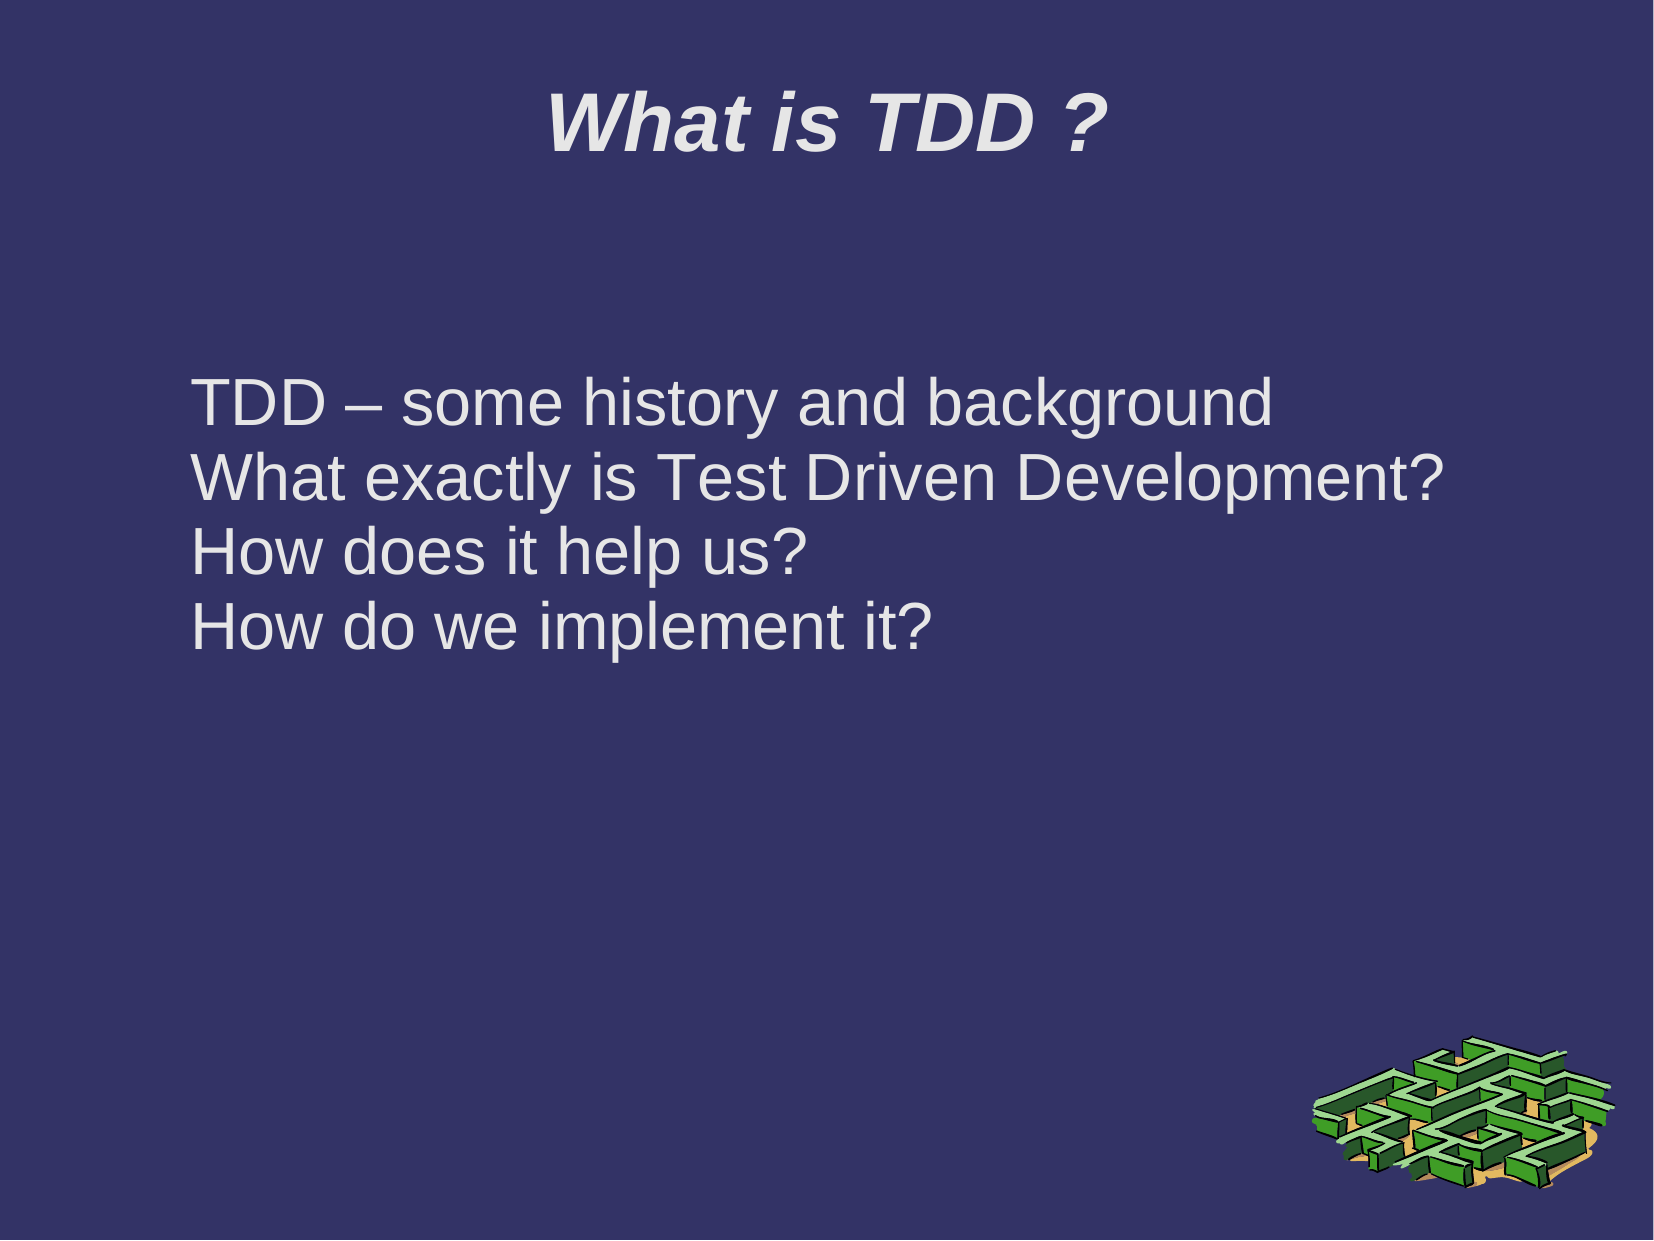

# What is TDD ?
TDD – some history and background
What exactly is Test Driven Development?
How does it help us?
How do we implement it?